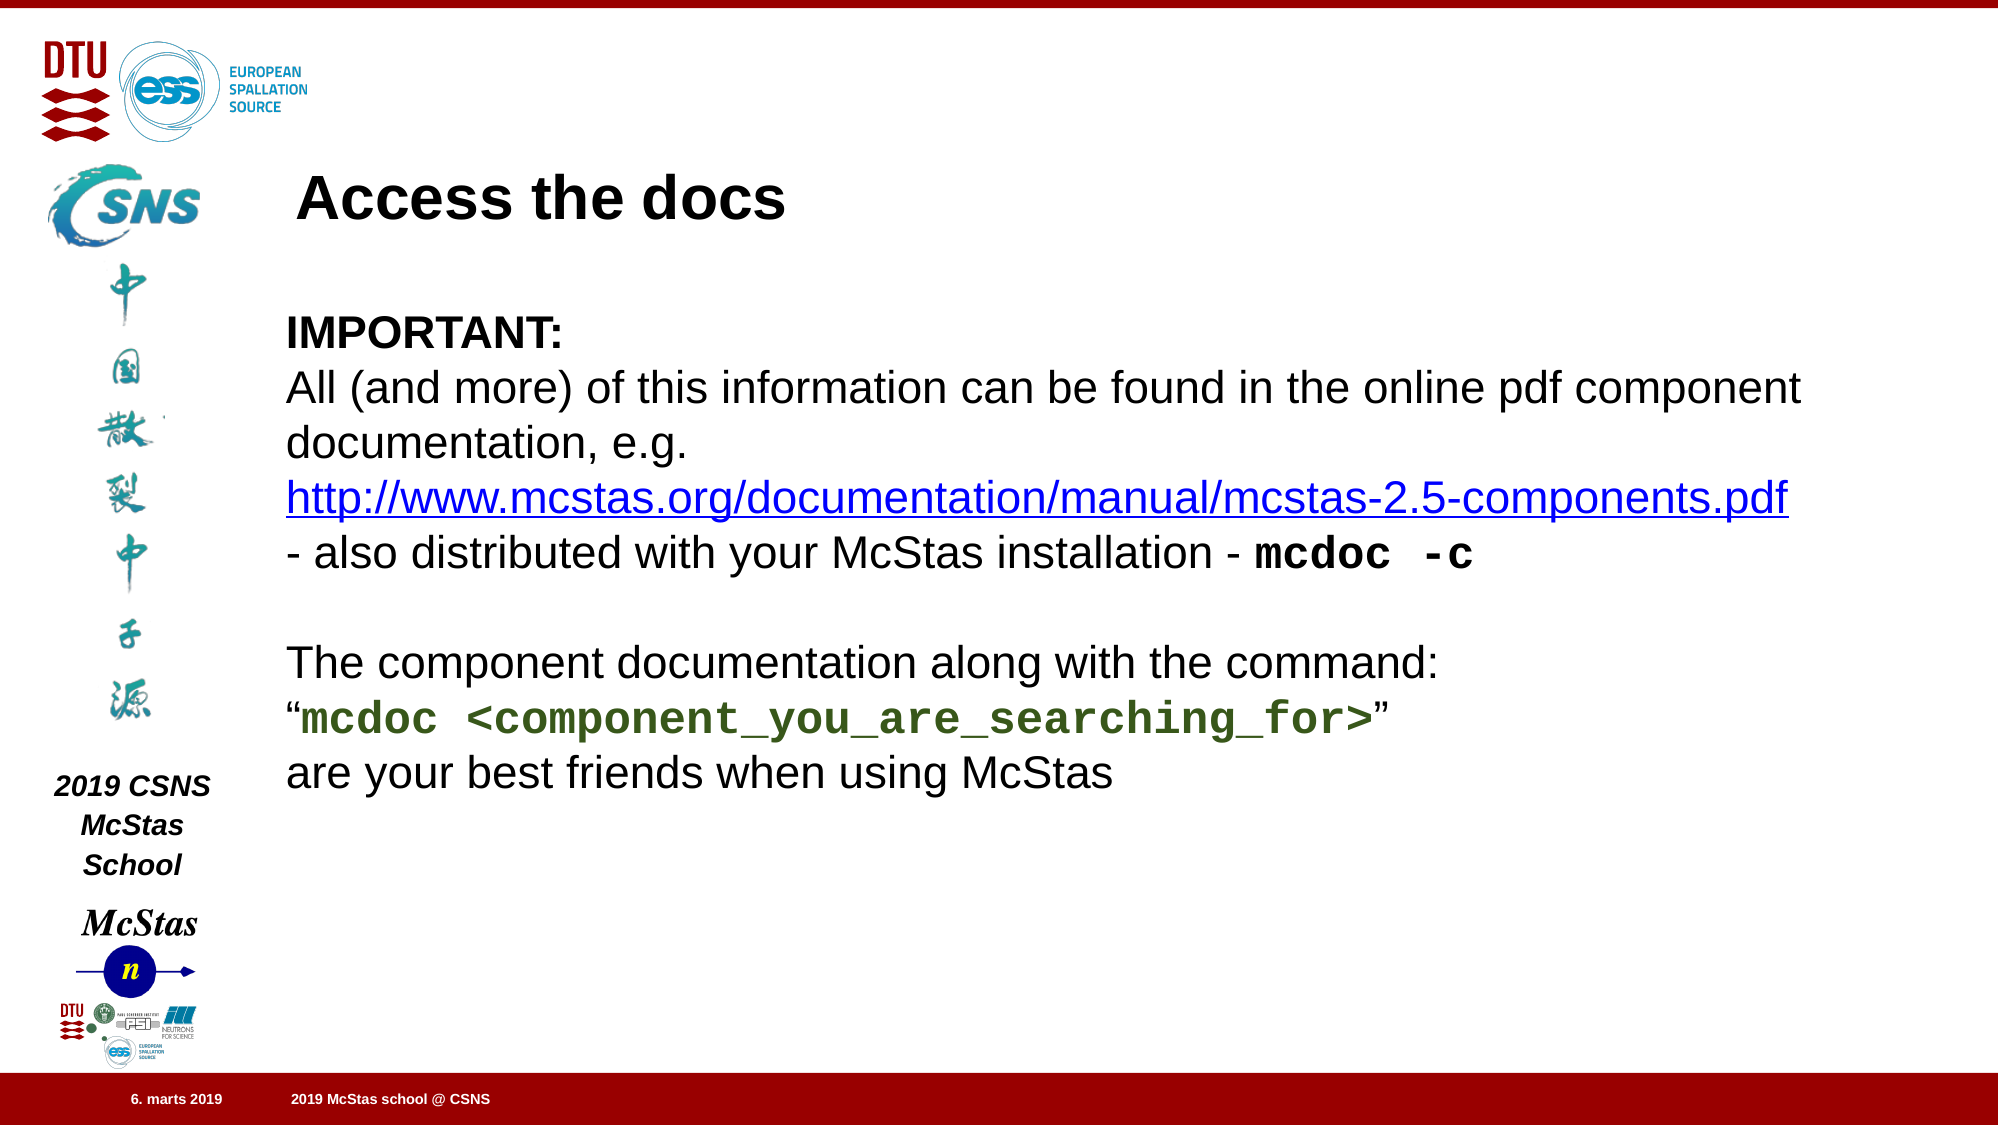

# Access the docs
IMPORTANT:
All (and more) of this information can be found in the online pdf component documentation, e.g.http://www.mcstas.org/documentation/manual/mcstas-2.5-components.pdf
- also distributed with your McStas installation - mcdoc -c
The component documentation along with the command:
“mcdoc <component_you_are_searching_for>”
are your best friends when using McStas